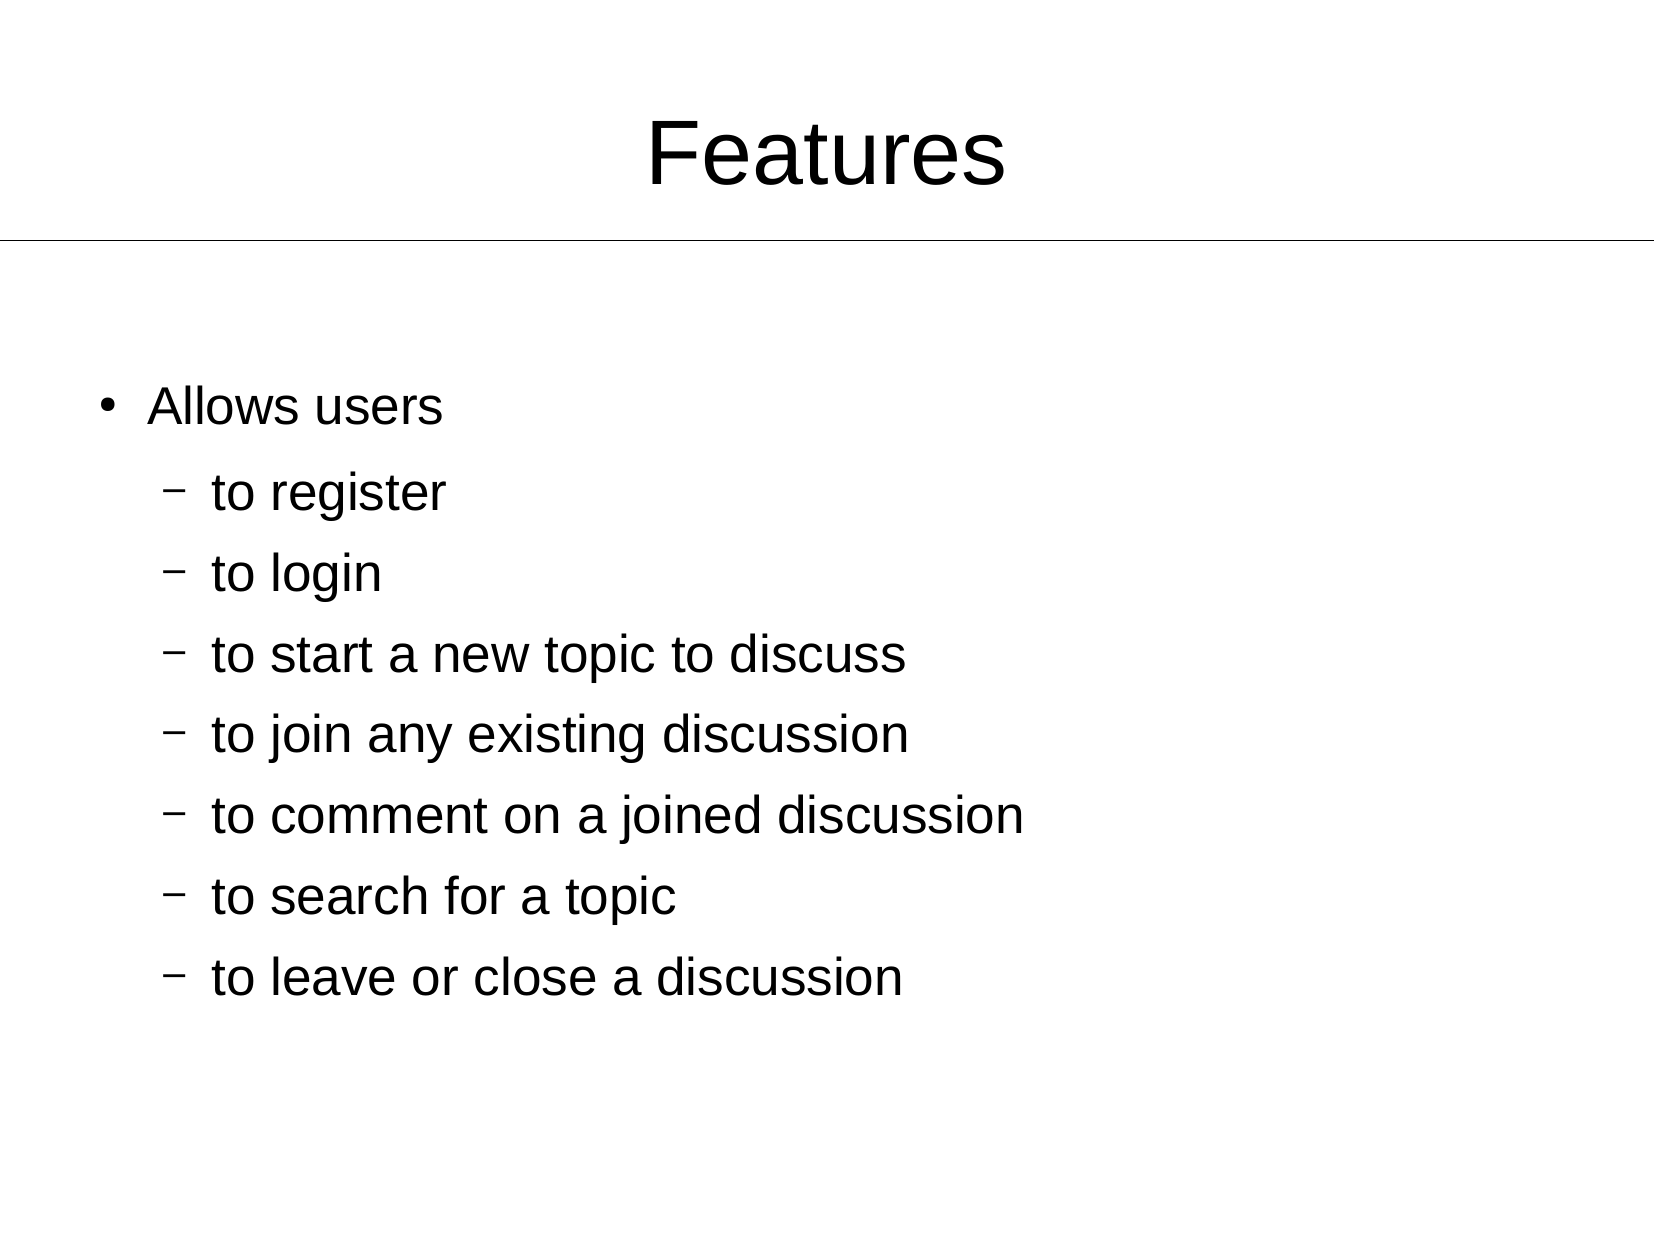

# Features
Allows users
to register
to login
to start a new topic to discuss
to join any existing discussion
to comment on a joined discussion
to search for a topic
to leave or close a discussion